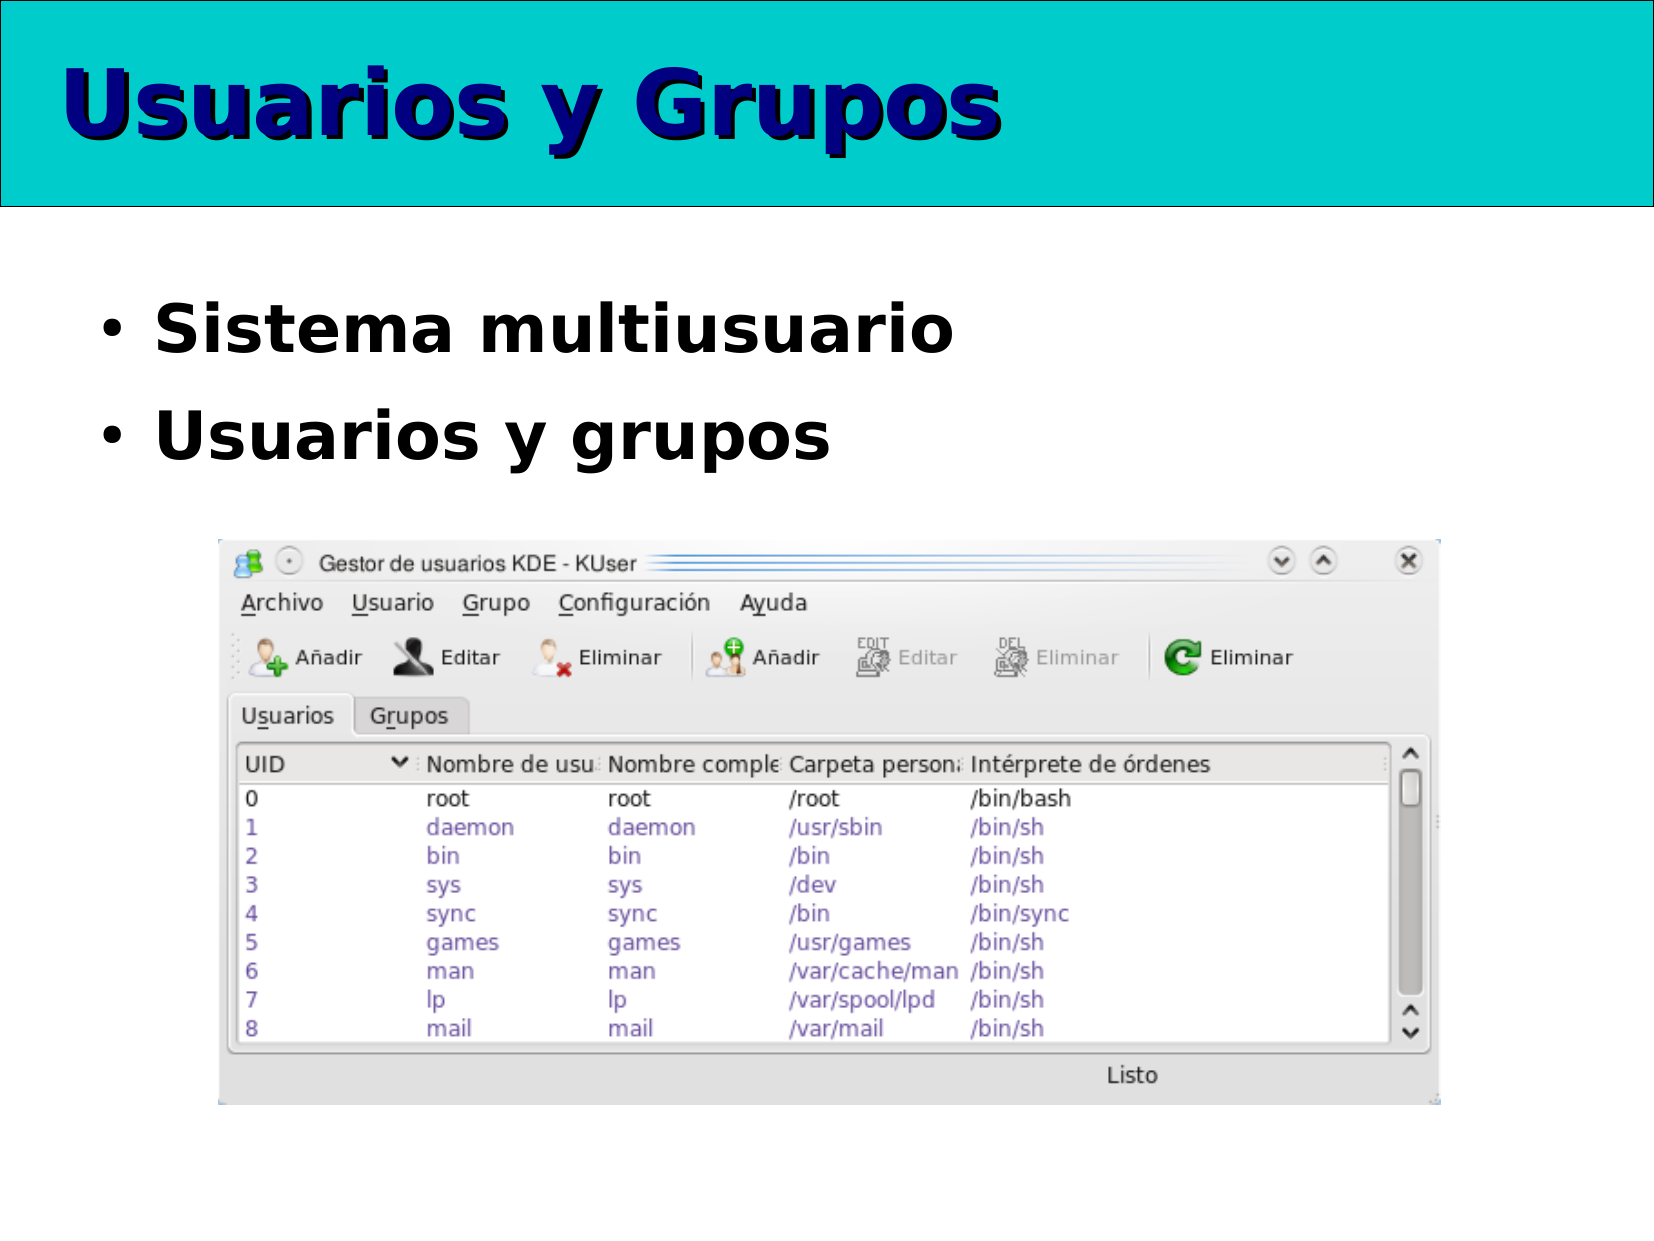

# Usuarios y Grupos
Sistema multiusuario
Usuarios y grupos